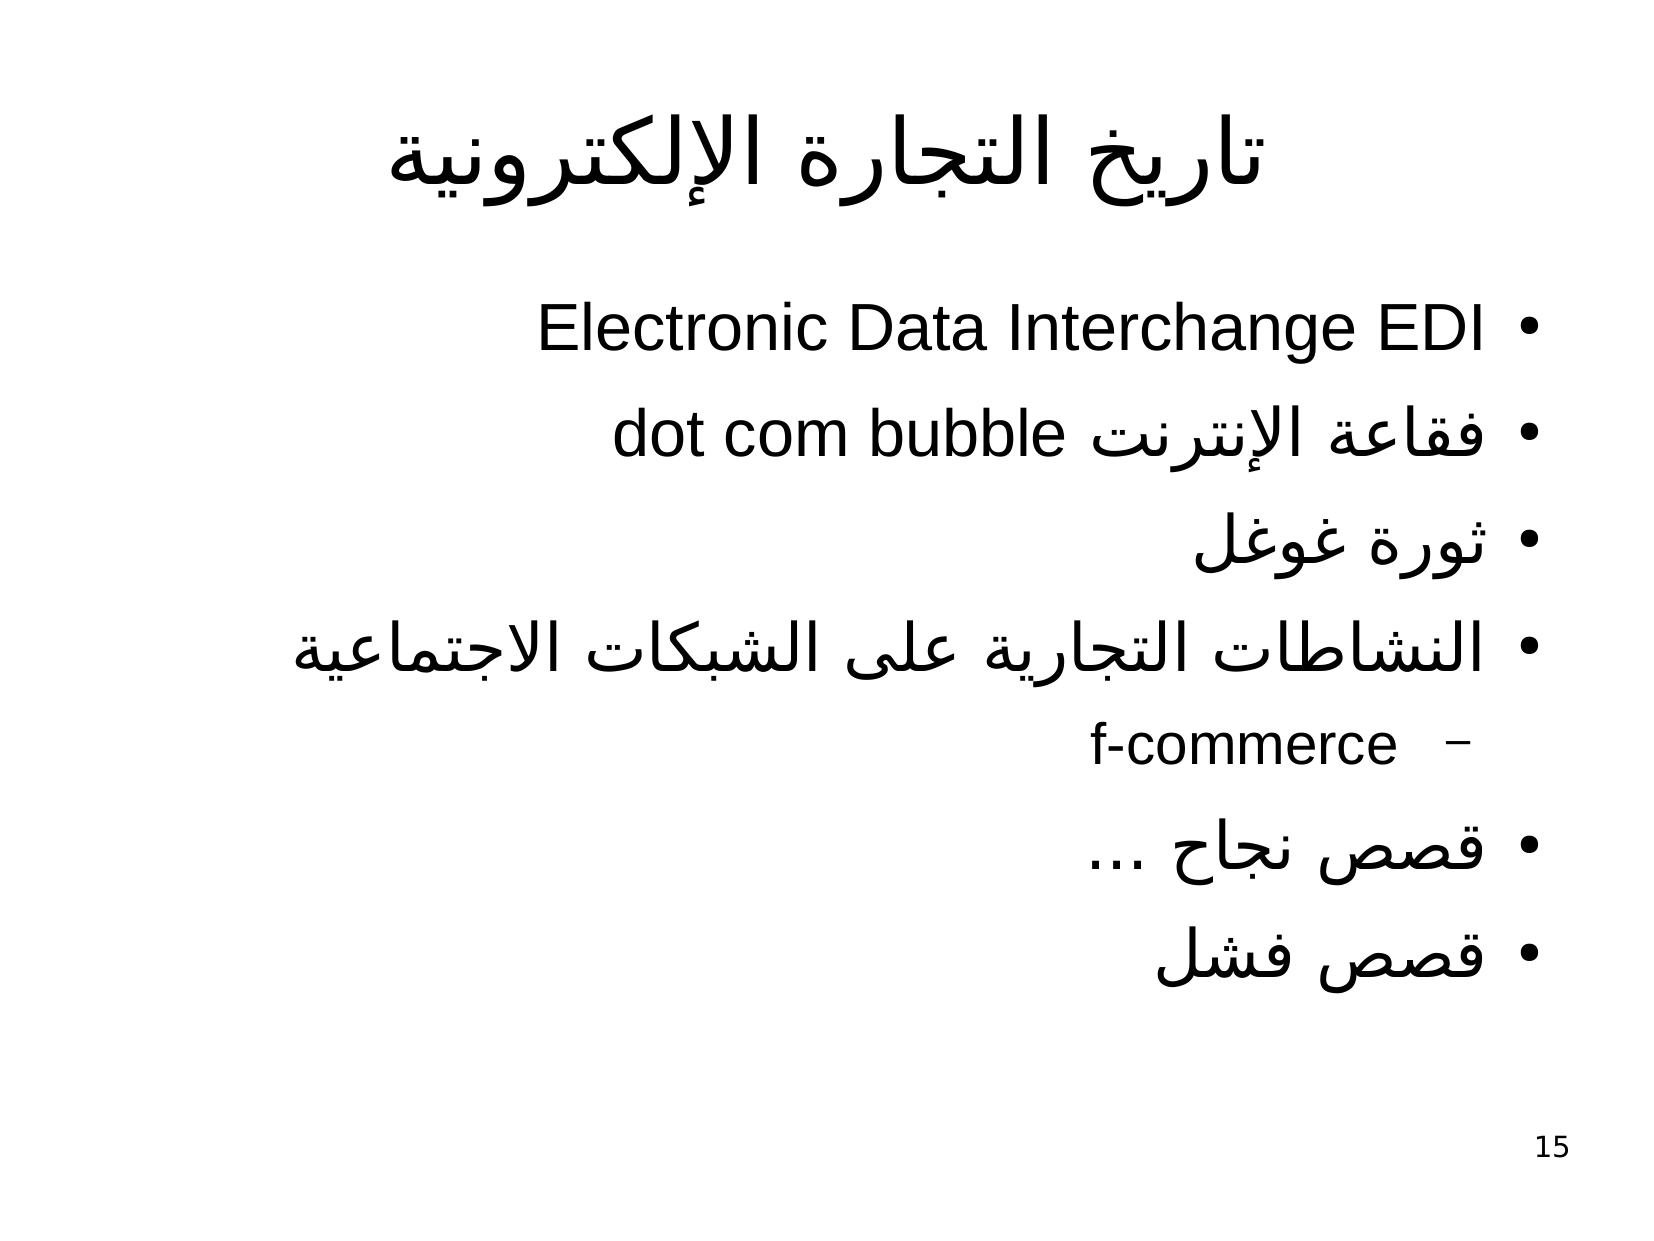

# تاريخ التجارة الإلكترونية
Electronic Data Interchange EDI
فقاعة الإنترنت dot com bubble
ثورة غوغل
النشاطات التجارية على الشبكات الاجتماعية
 f-commerce
قصص نجاح ...
قصص فشل
15